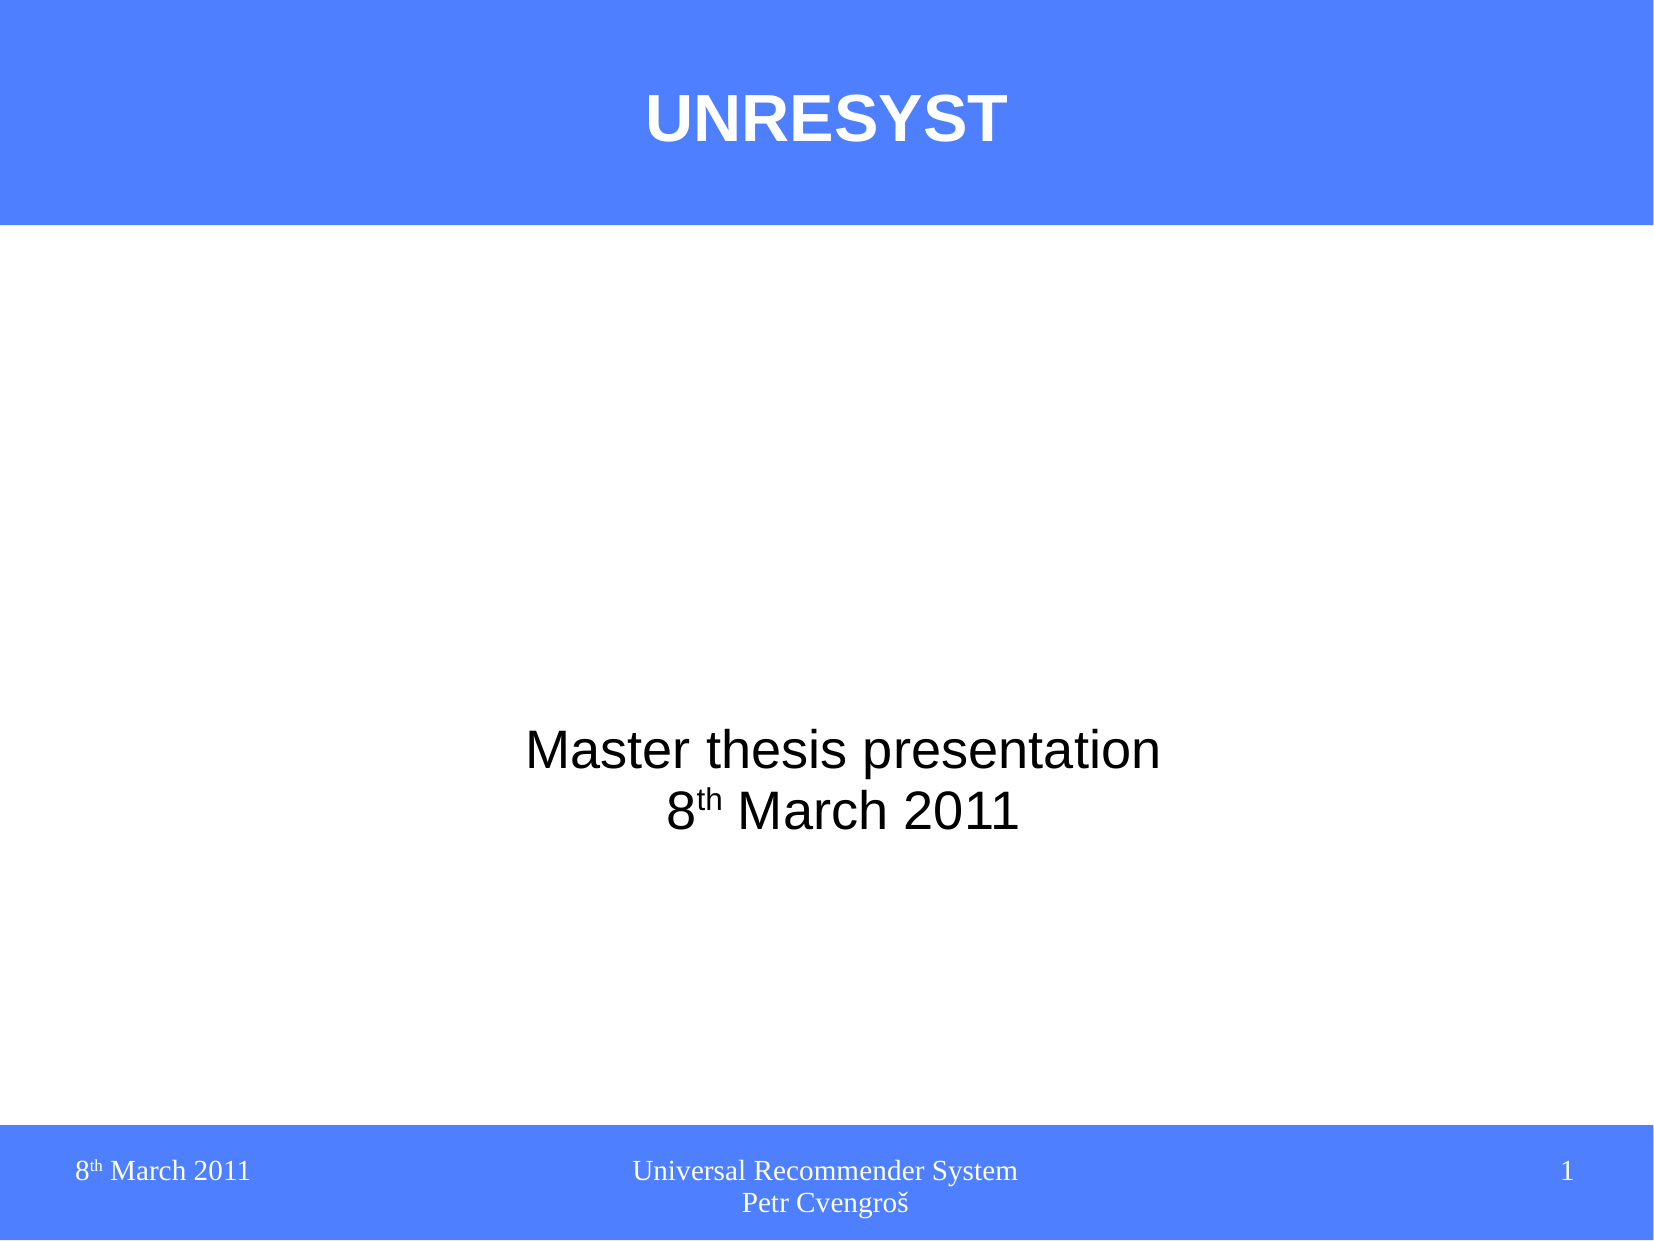

UNRESYST
# Universal Recommender System UNRESYST
Master thesis presentation
8th March 2011
1